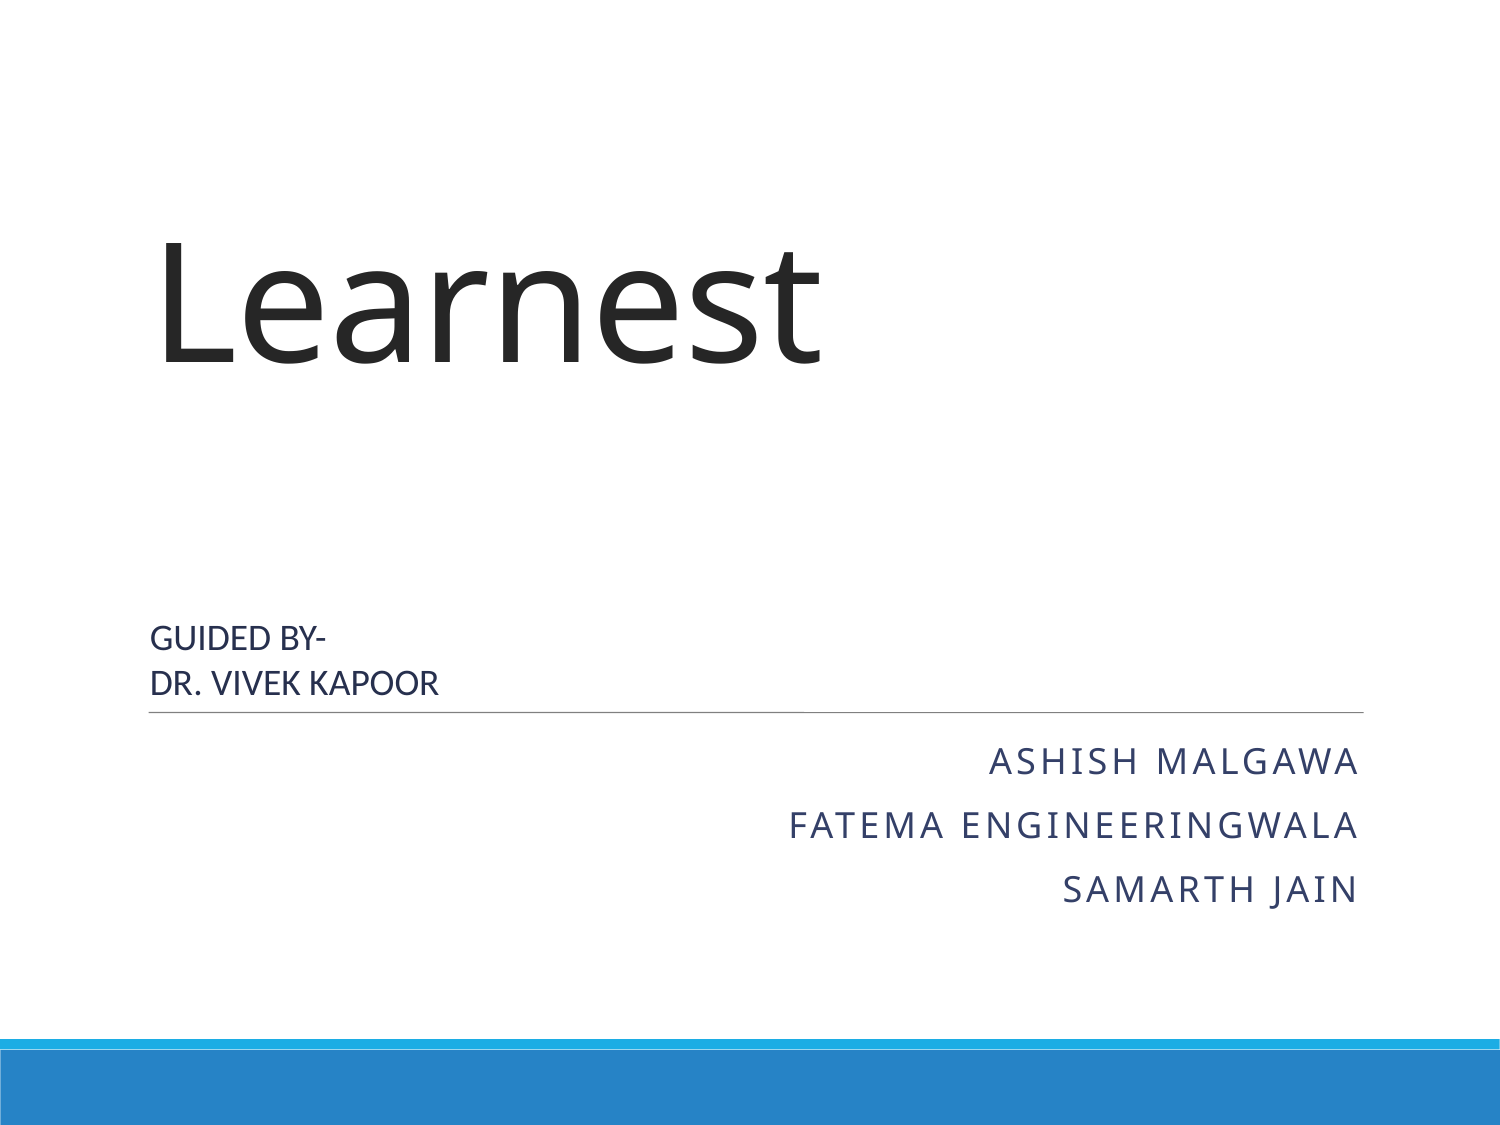

# Learnest
GUIDED BY-
DR. VIVEK KAPOOR
Ashish malgawa
Fatema Engineeringwala
Samarth Jain